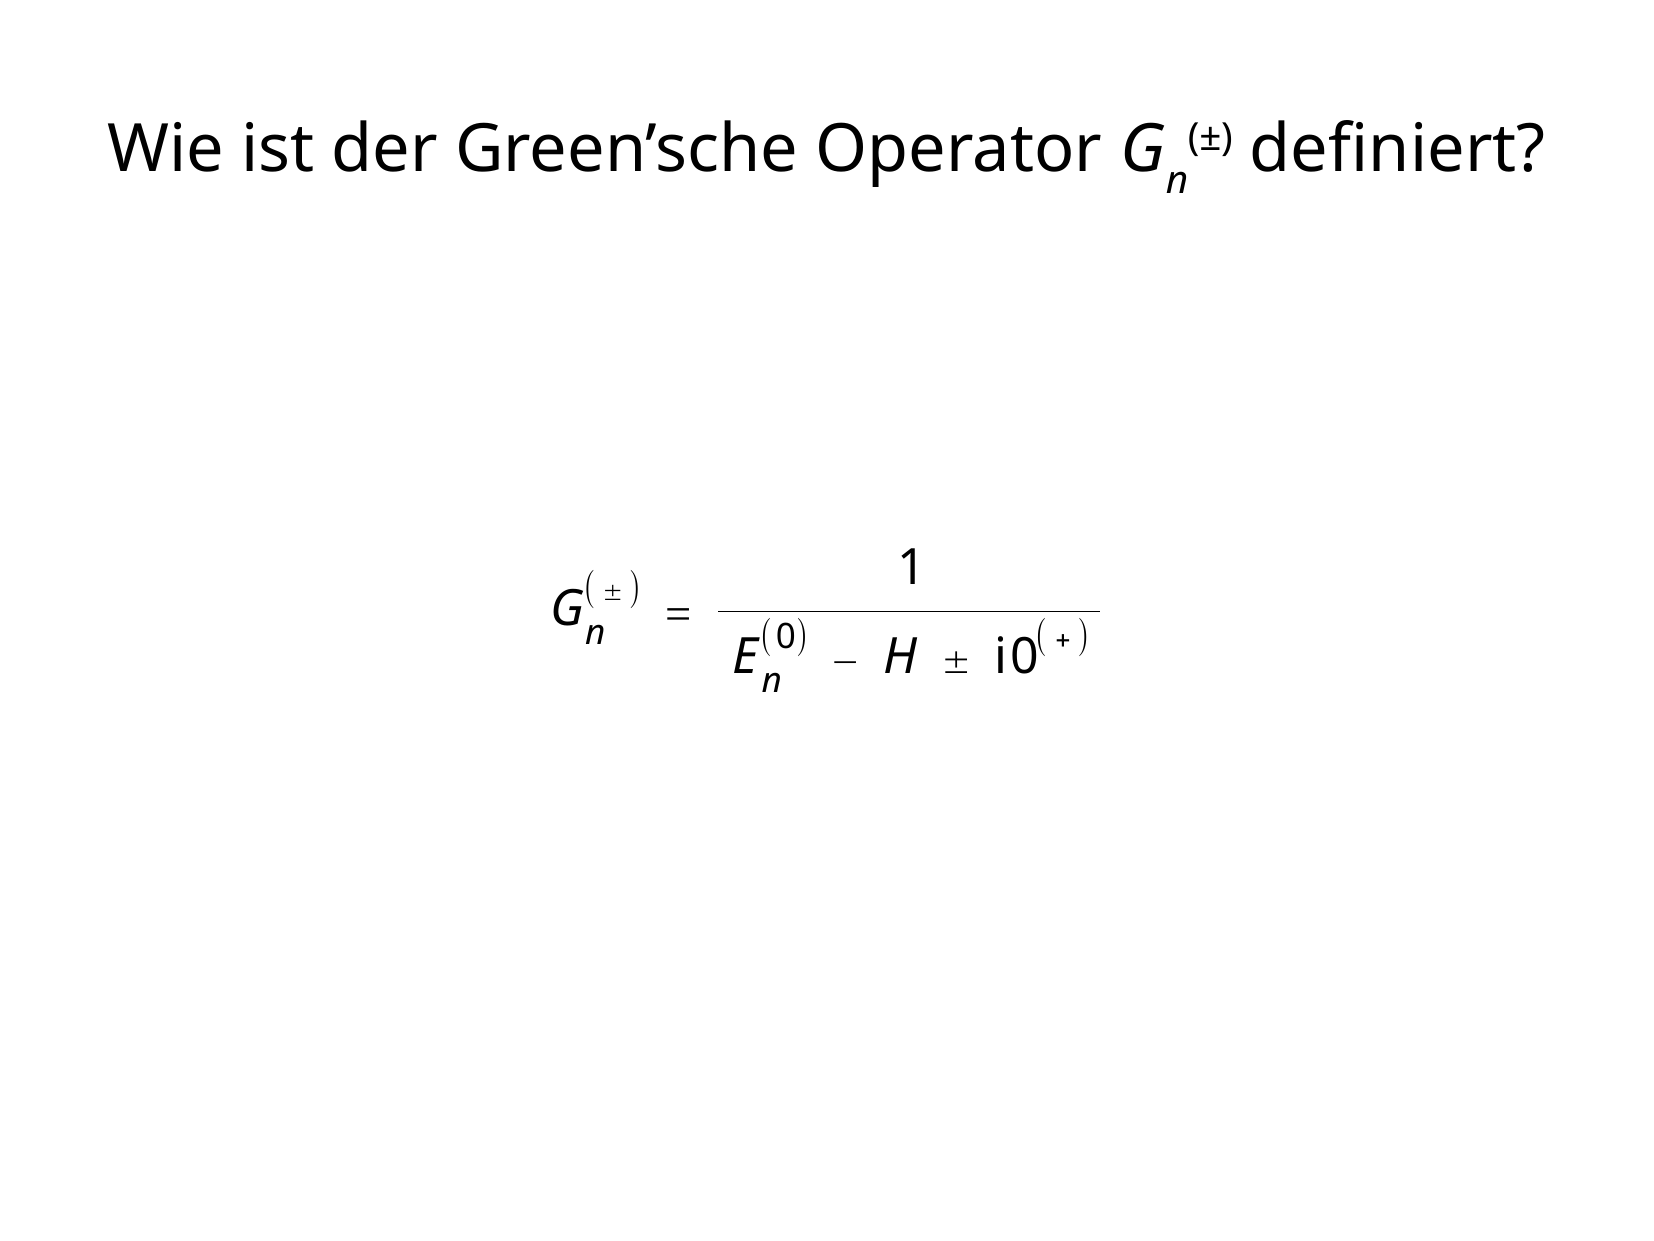

# Wie ist der Green’sche Operator Gn(±) definiert?